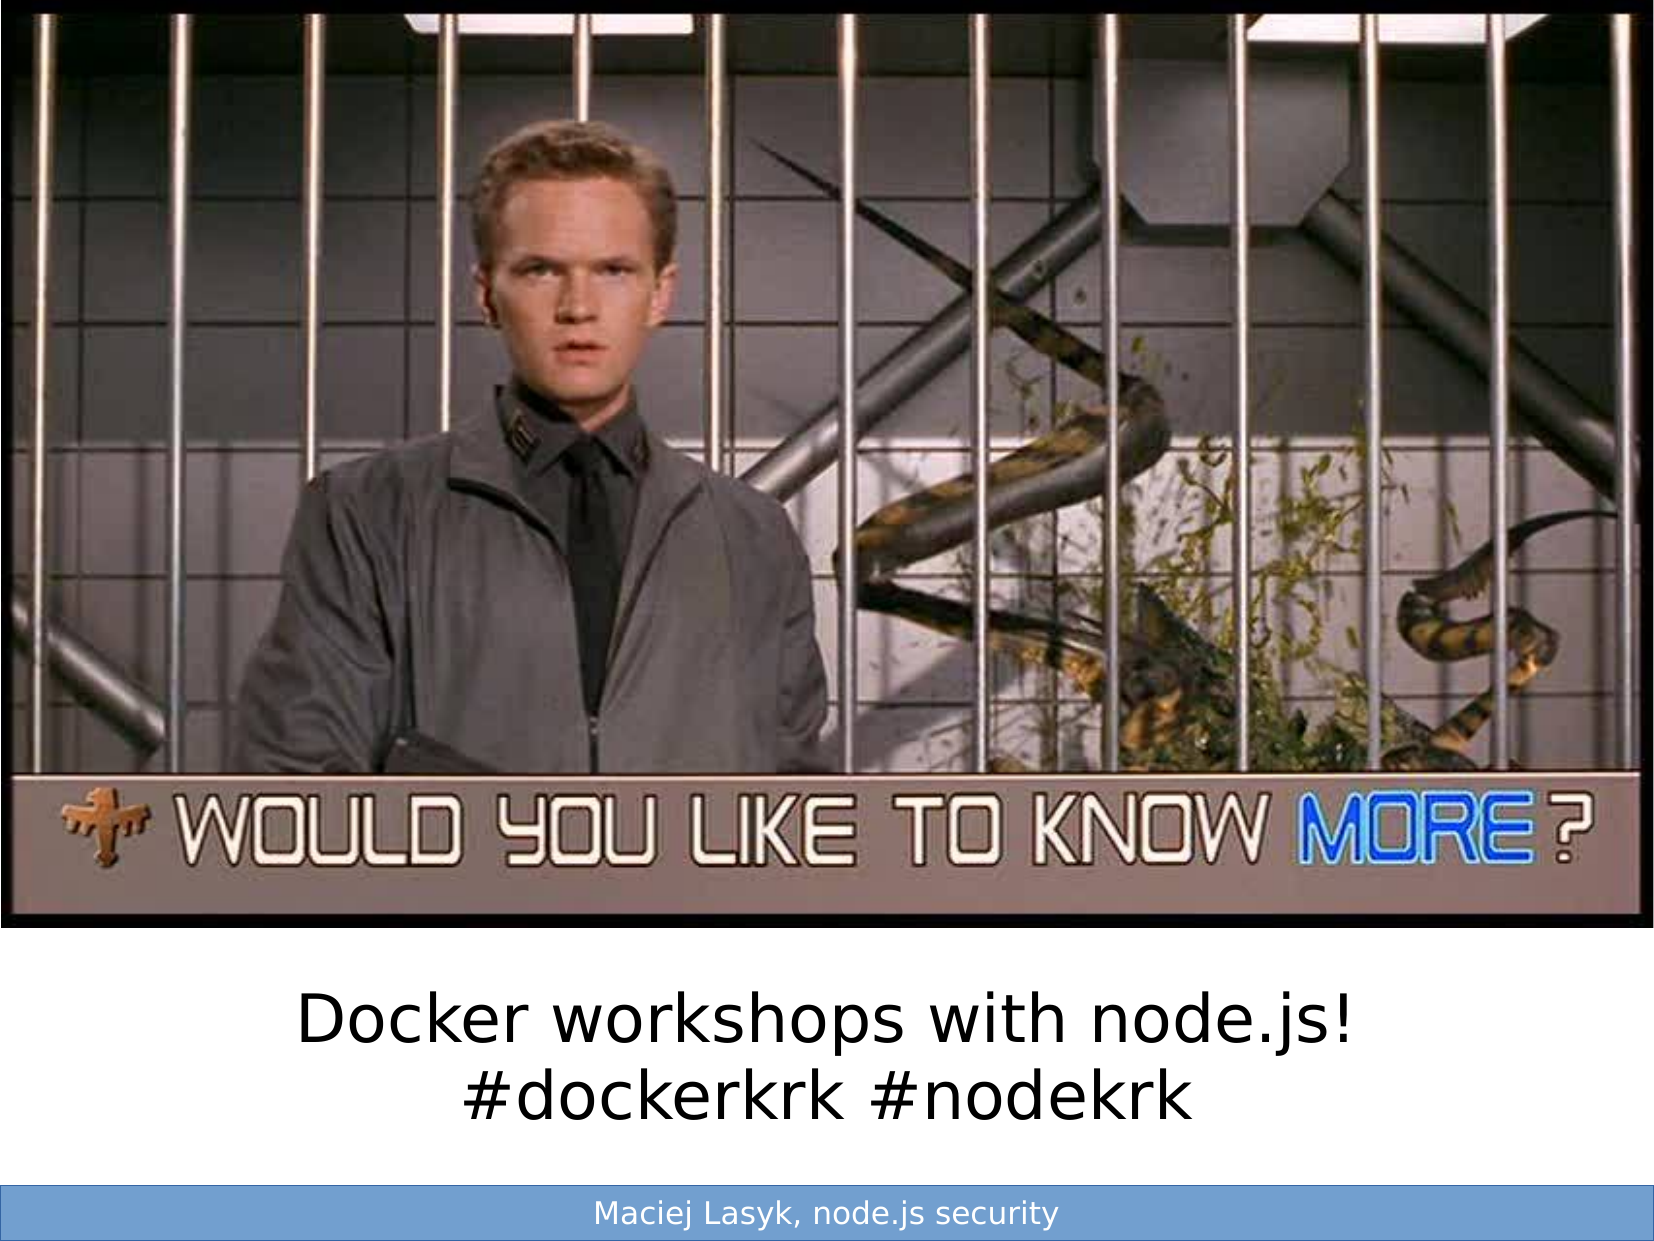

Docker workshops with node.js!
#dockerkrk #nodekrk
 1/25
Maciej Lasyk, node.js security
Maciej Lasyk, node.js security